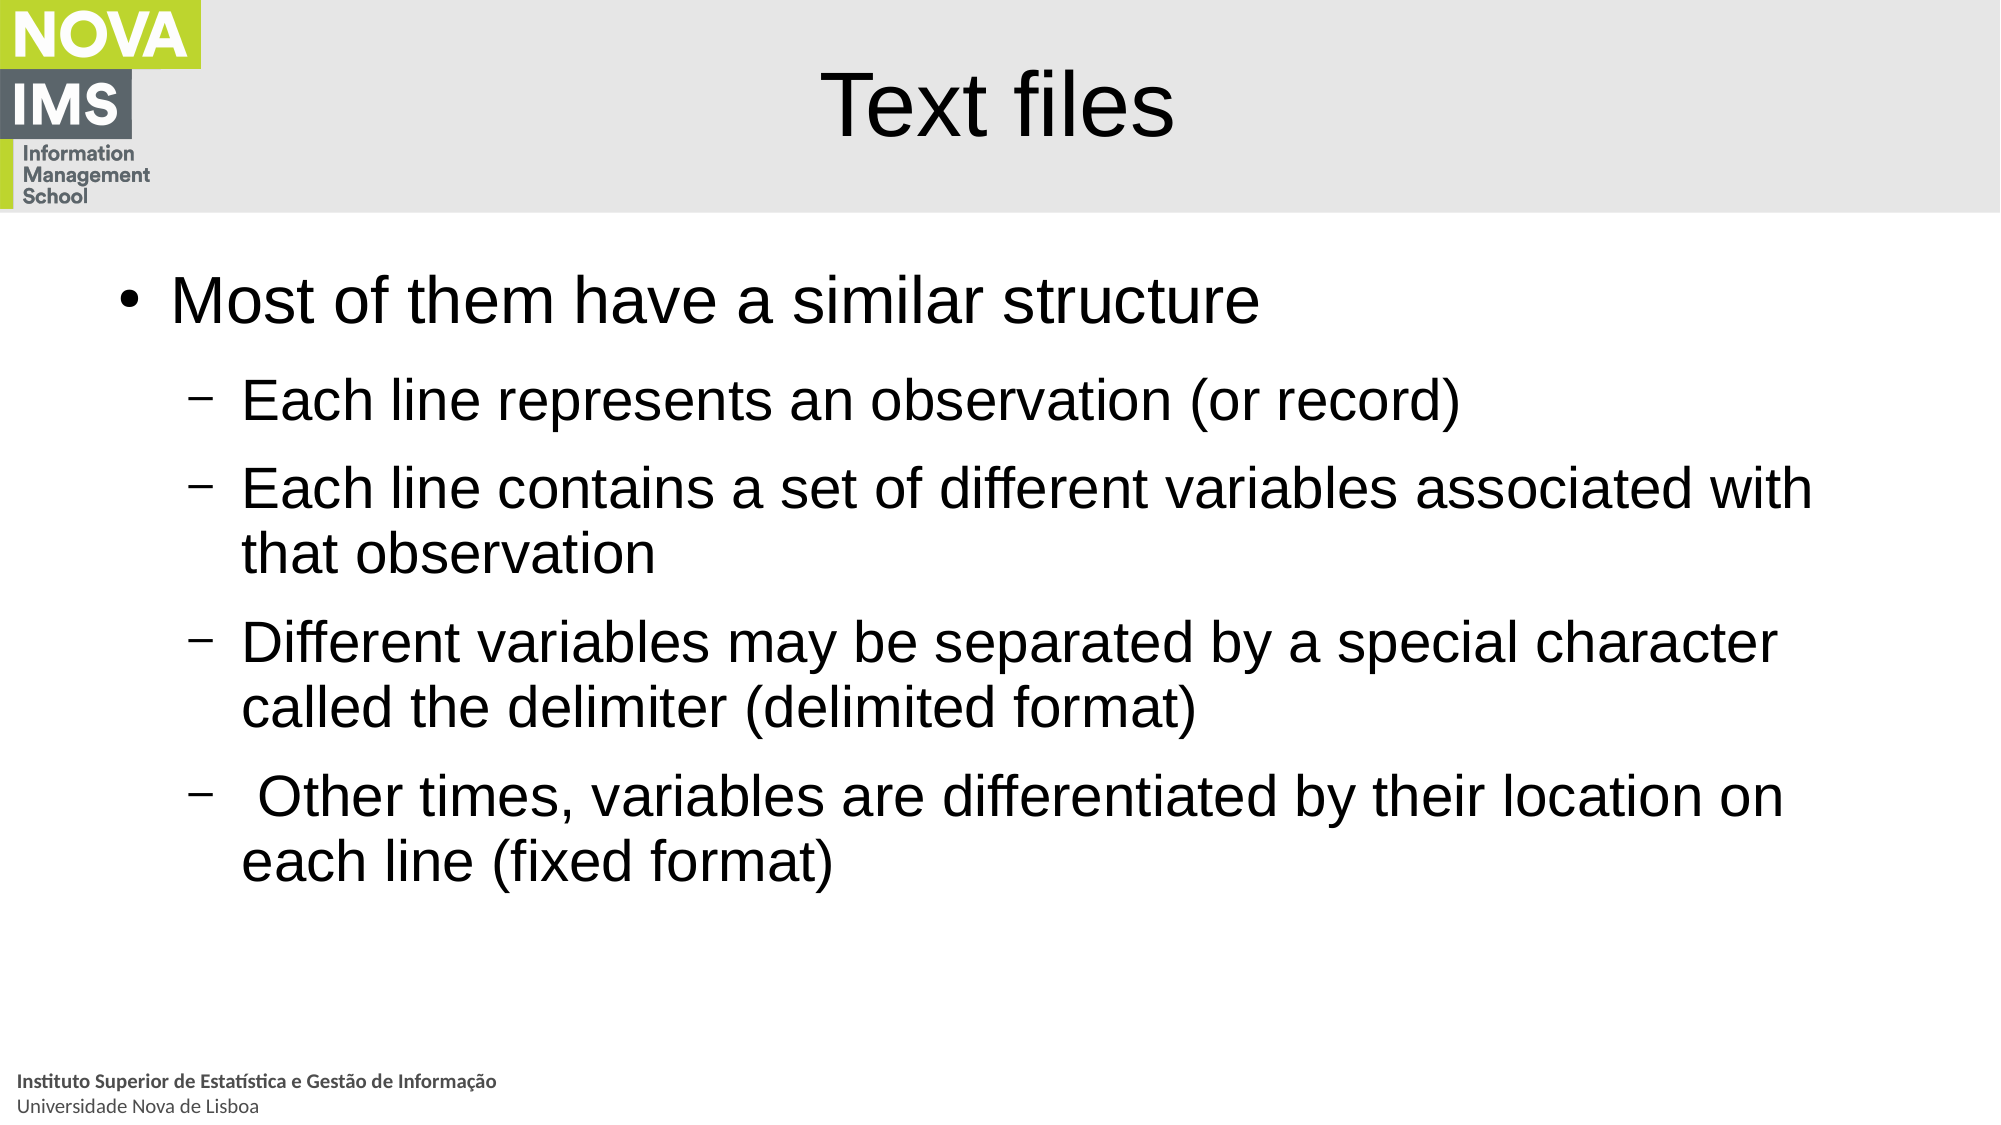

# Text files
Most of them have a similar structure
Each line represents an observation (or record)
Each line contains a set of different variables associated with that observation
Different variables may be separated by a special character called the delimiter (delimited format)
 Other times, variables are differentiated by their location on each line (fixed format)